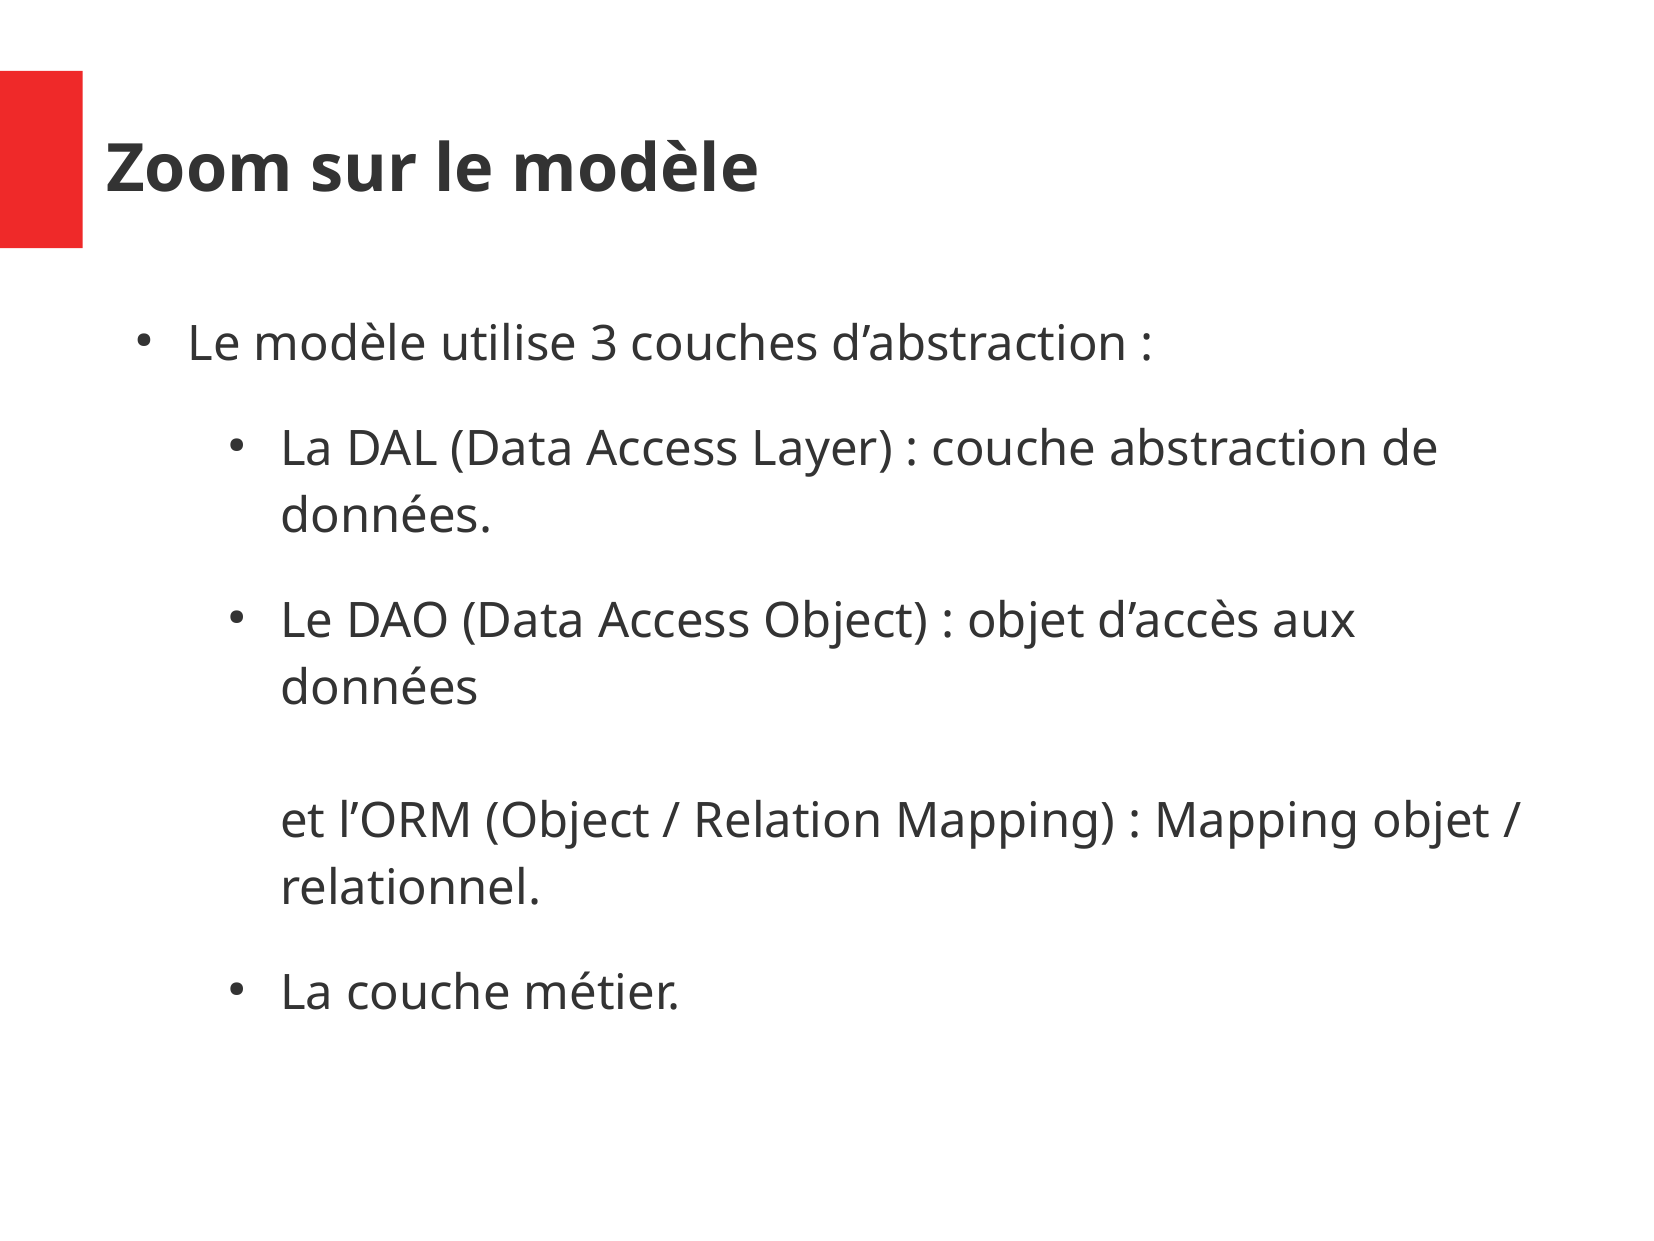

# Zoom sur le modèle
Le modèle utilise 3 couches d’abstraction :
La DAL (Data Access Layer) : couche abstraction de données.
Le DAO (Data Access Object) : objet d’accès aux données
et l’ORM (Object / Relation Mapping) : Mapping objet / relationnel.
La couche métier.